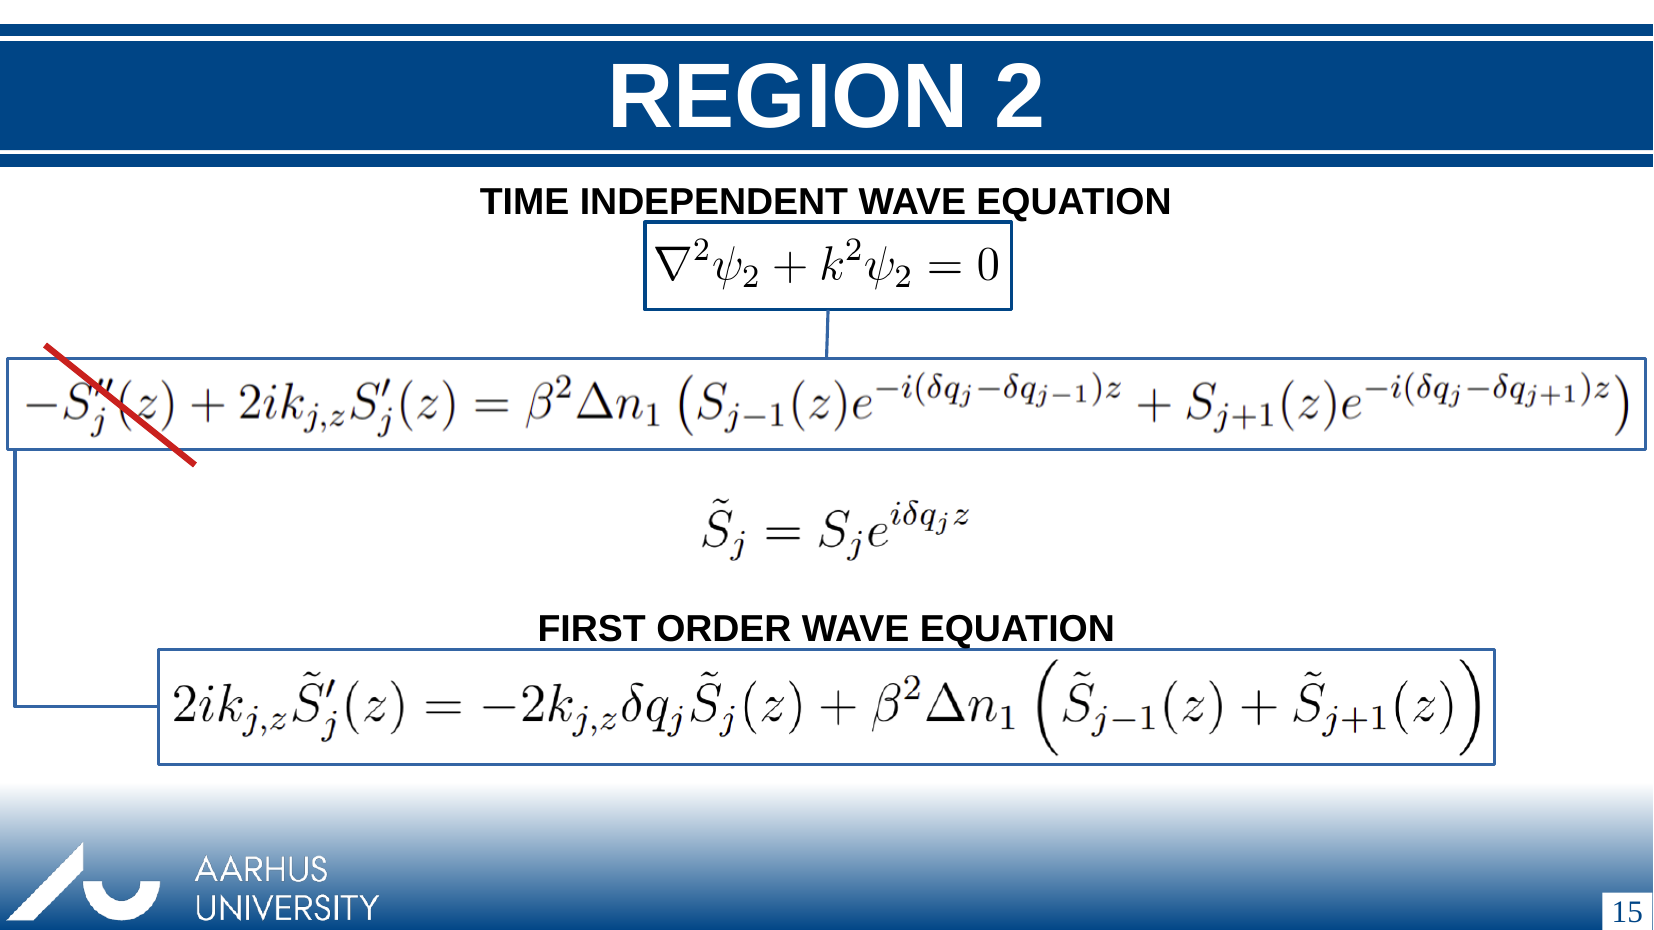

# REGION 2
TIME INDEPENDENT WAVE EQUATION
FIRST ORDER WAVE EQUATION
15